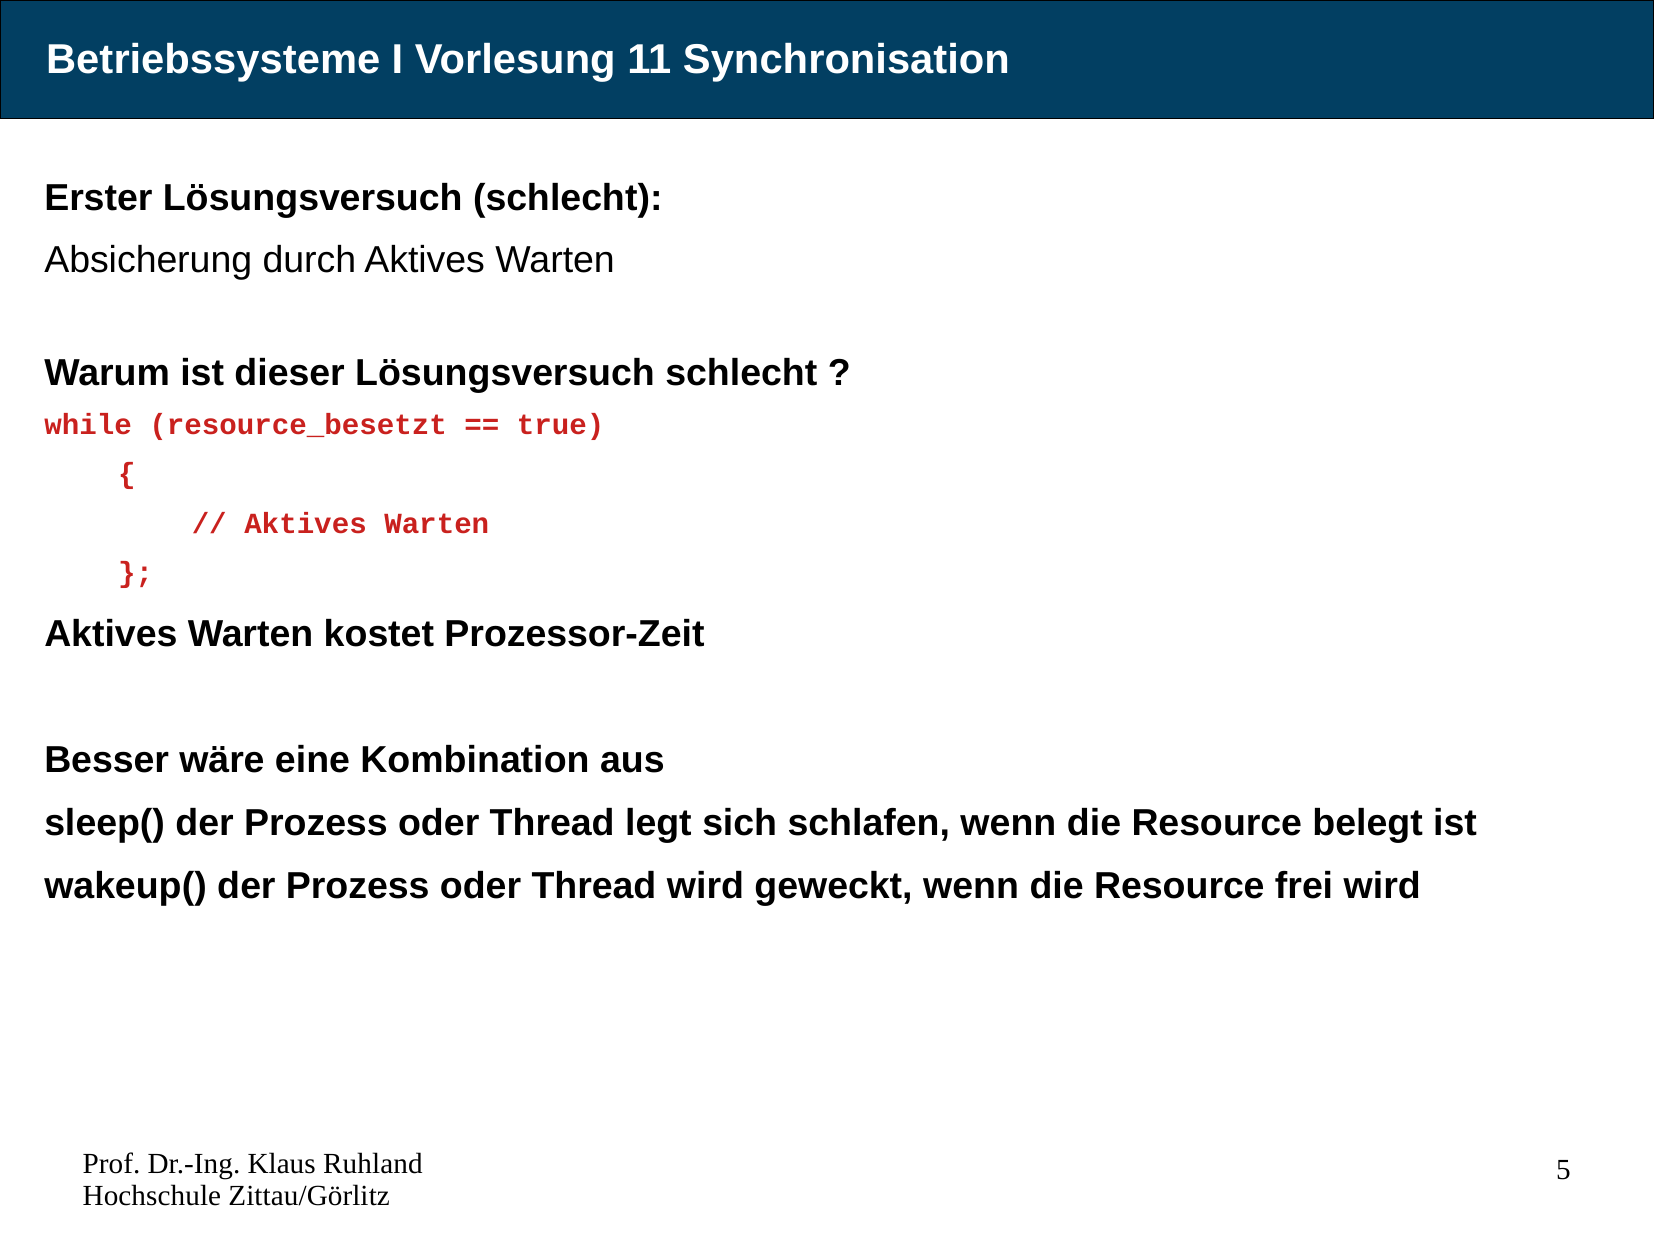

Erster Lösungsversuch (schlecht):
Absicherung durch Aktives Warten
Warum ist dieser Lösungsversuch schlecht ?
while (resource_besetzt == true)
	{
		// Aktives Warten
	};
Aktives Warten kostet Prozessor-Zeit
Besser wäre eine Kombination aus
sleep() der Prozess oder Thread legt sich schlafen, wenn die Resource belegt ist
wakeup() der Prozess oder Thread wird geweckt, wenn die Resource frei wird
5